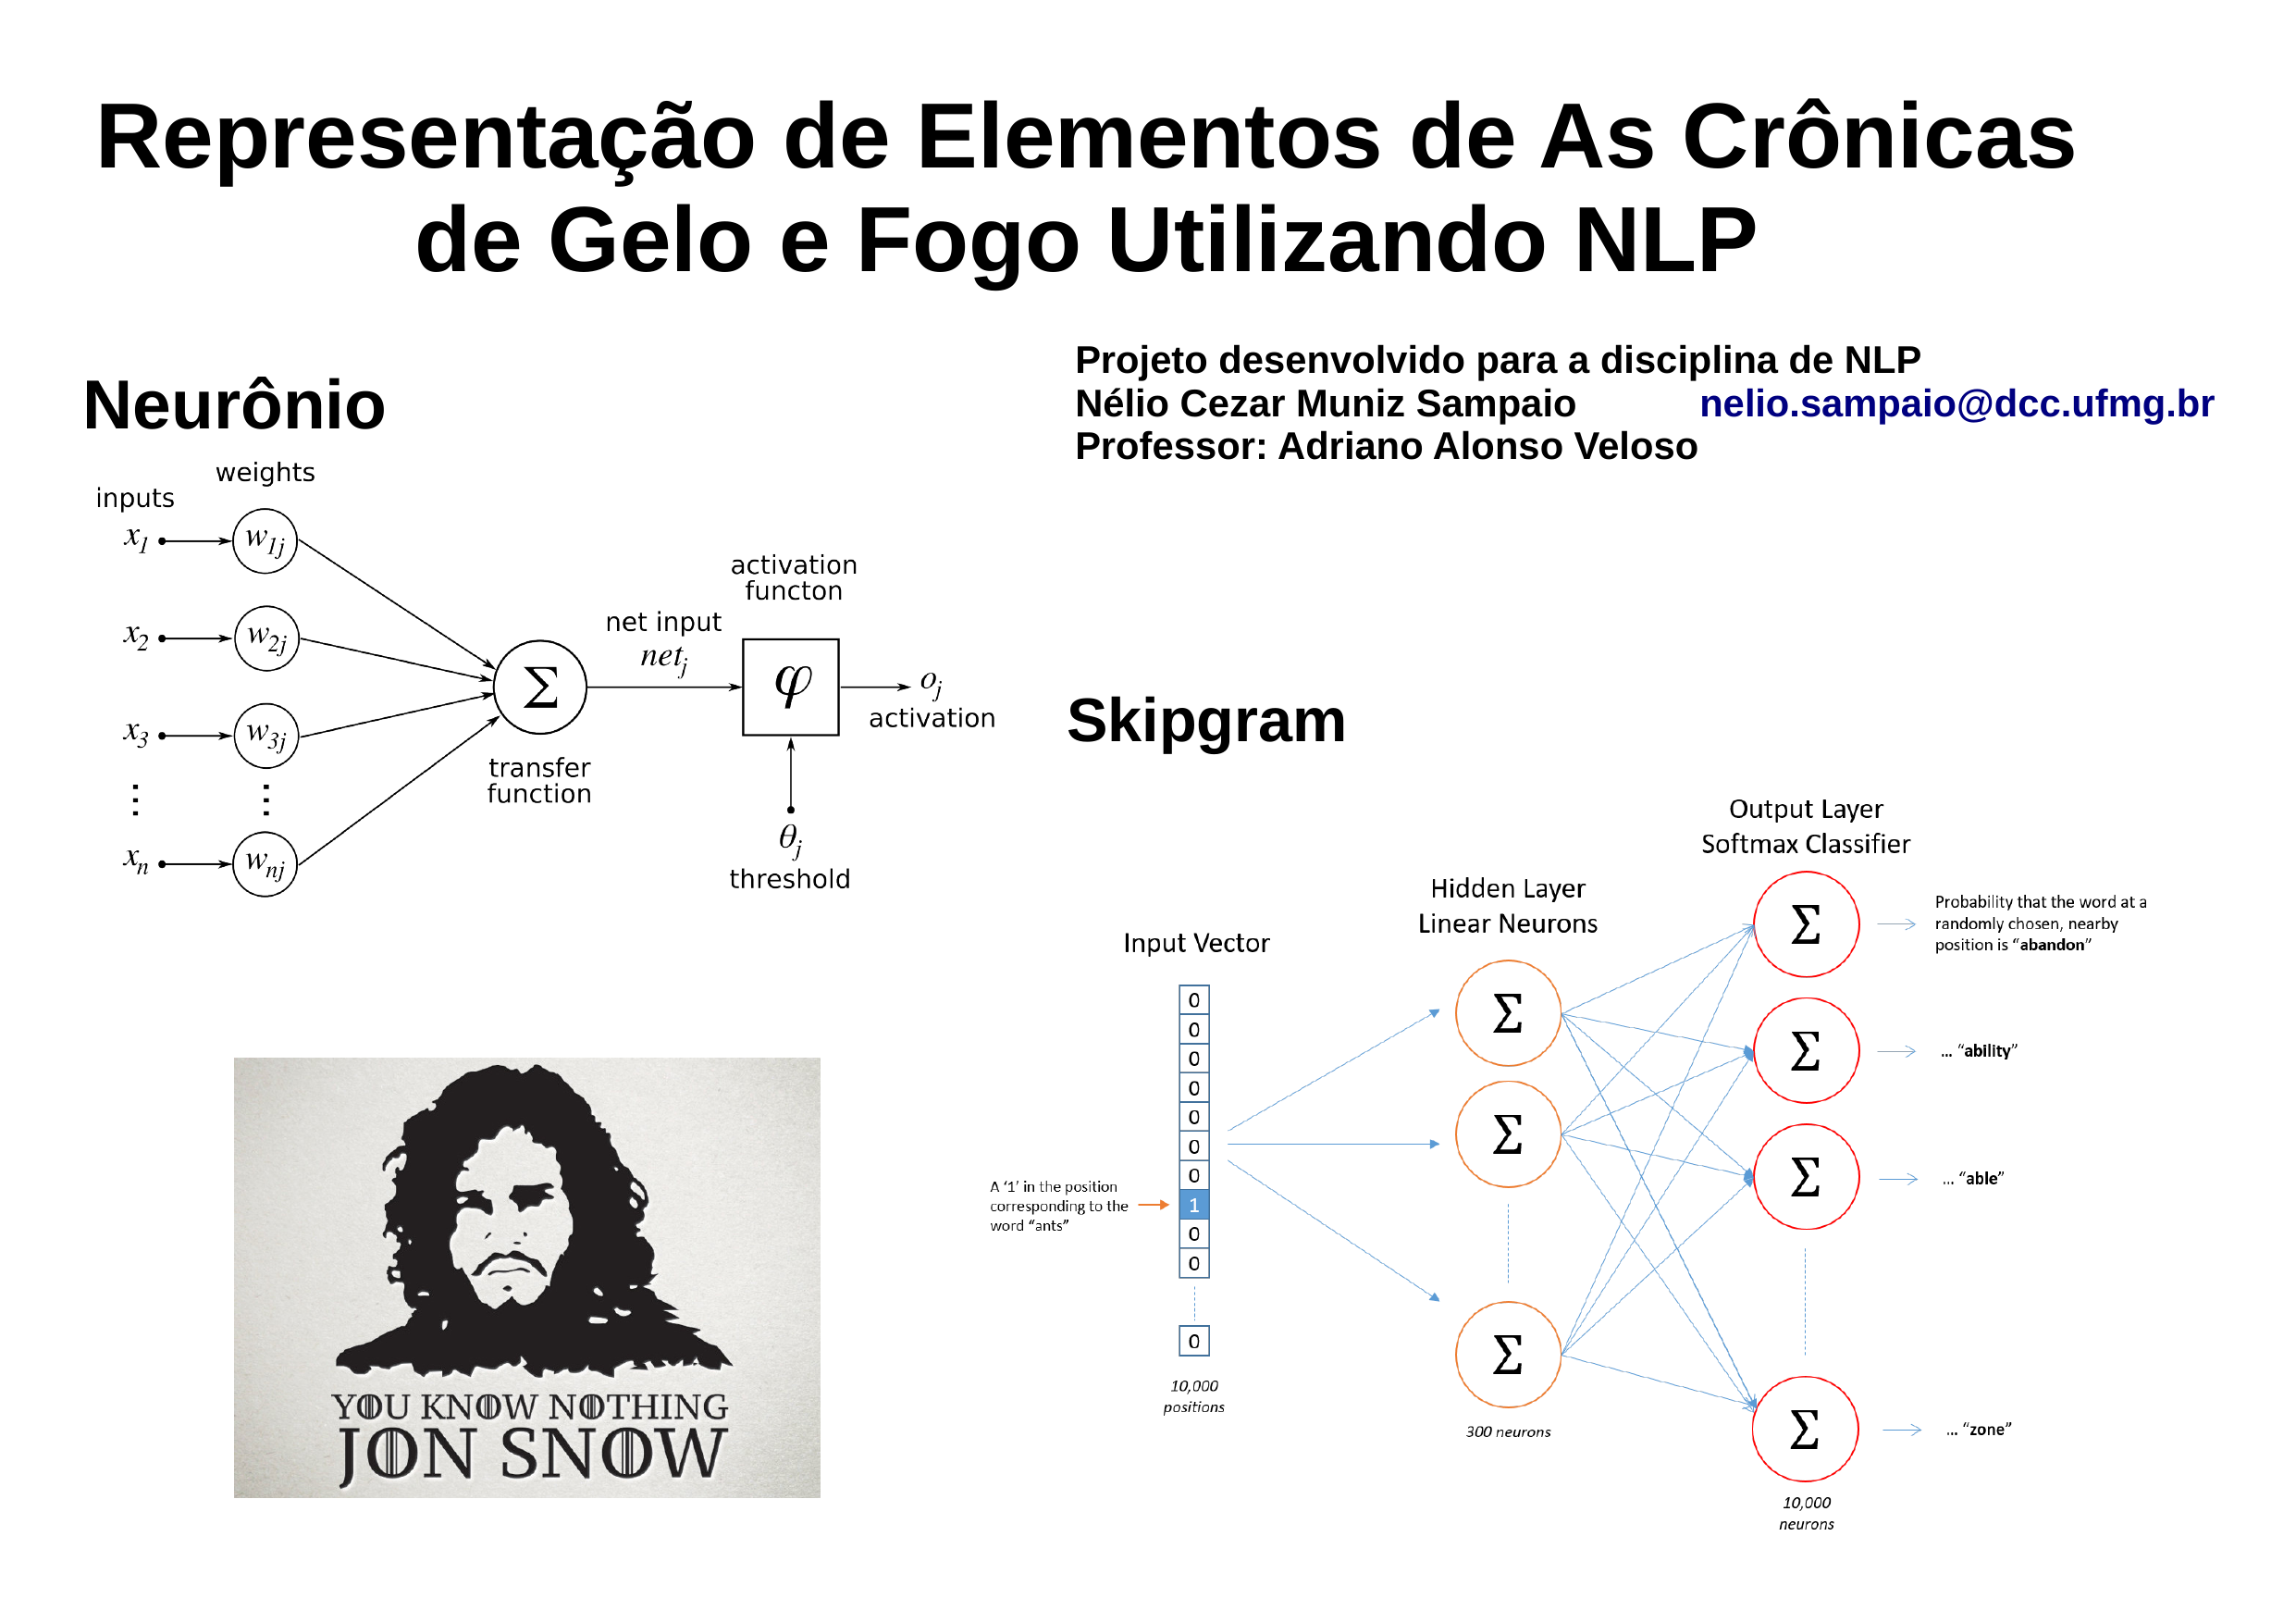

Representação de Elementos de As Crônicas de Gelo e Fogo Utilizando NLP
Projeto desenvolvido para a disciplina de NLP
Nélio Cezar Muniz Sampaio		nelio.sampaio@dcc.ufmg.br
Professor: Adriano Alonso Veloso
Neurônio
Skipgram